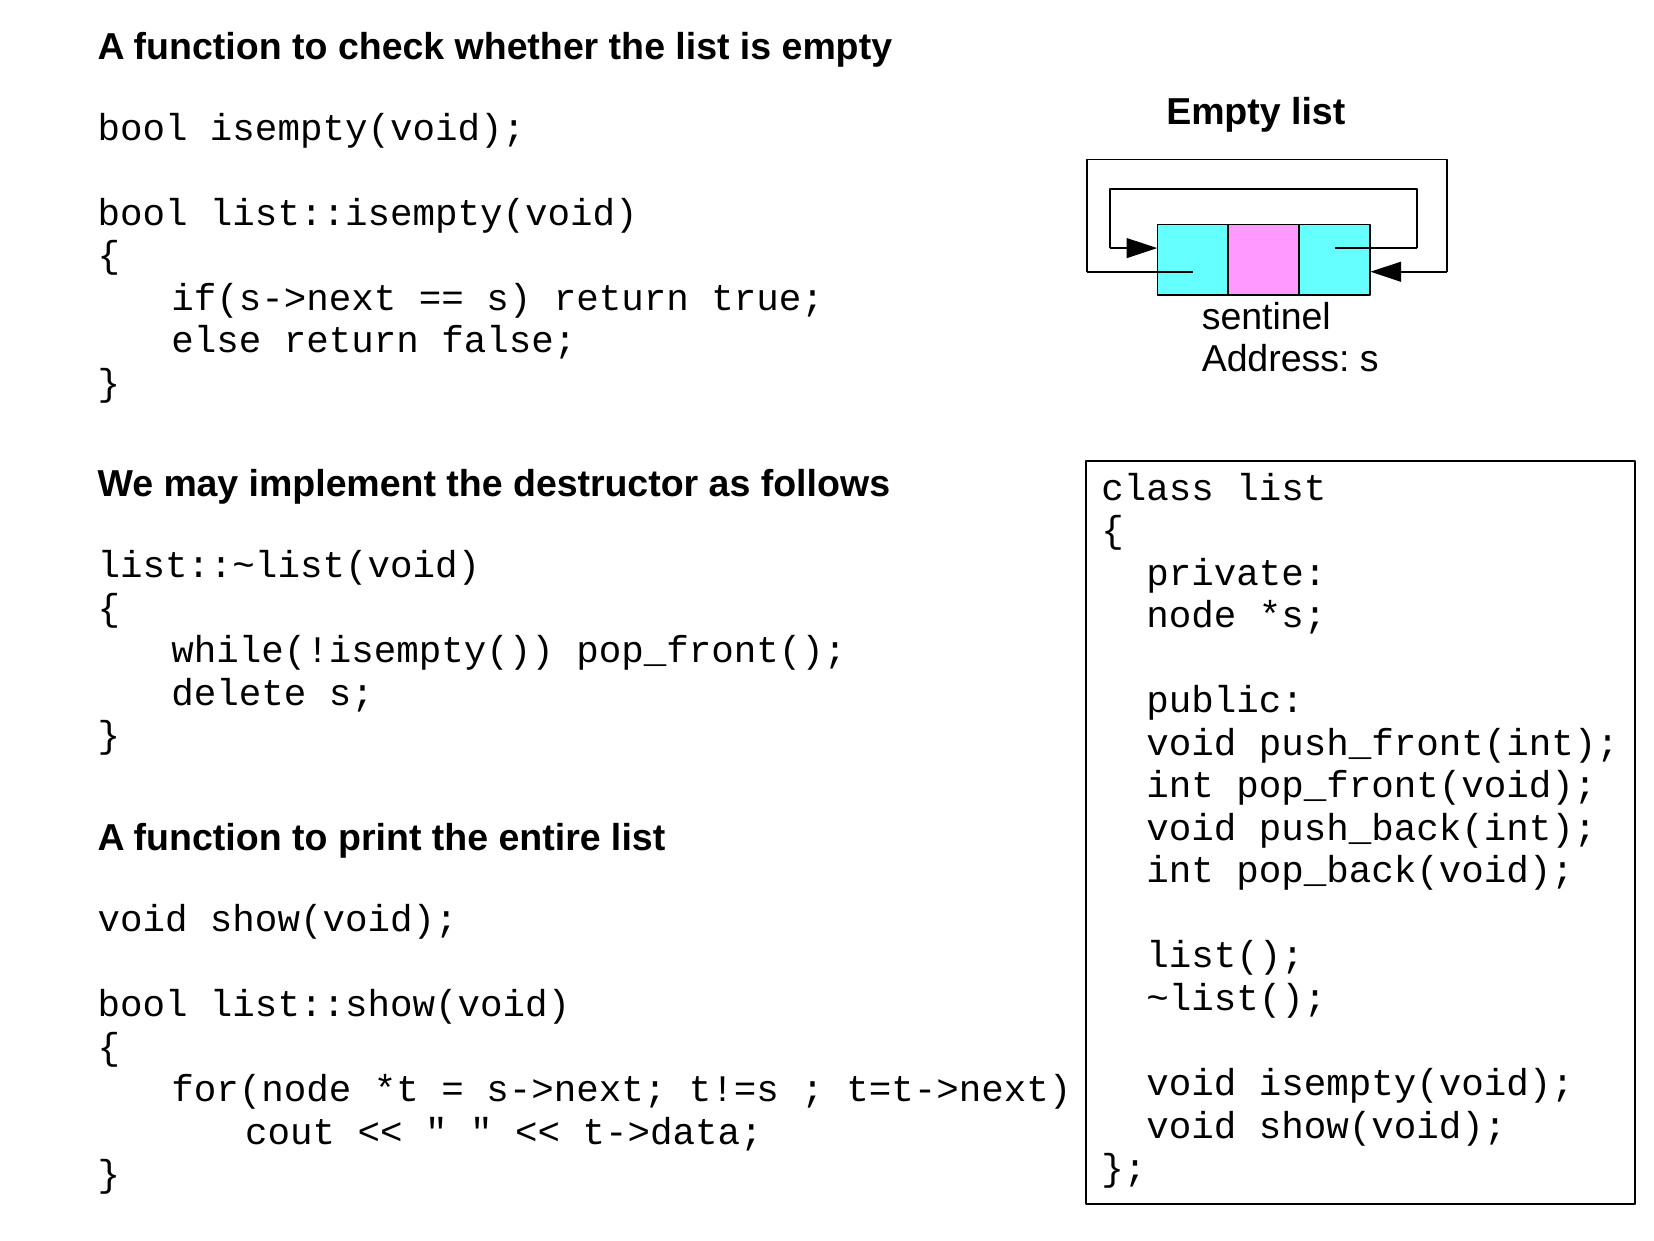

A function to check whether the list is empty
bool isempty(void);
bool list::isempty(void)
{
	if(s->next == s) return true;
	else return false;
}
Empty list
sentinel
Address: s
We may implement the destructor as follows
list::~list(void)
{
	while(!isempty()) pop_front();
	delete s;
}
class list
{
 private:
 node *s;
 public:
 void push_front(int);
 int pop_front(void);
 void push_back(int);
 int pop_back(void);
 list();
 ~list();
 void isempty(void);
 void show(void);
};
A function to print the entire list
void show(void);
bool list::show(void)
{
	for(node *t = s->next; t!=s ; t=t->next)
		cout << " " << t->data;
}